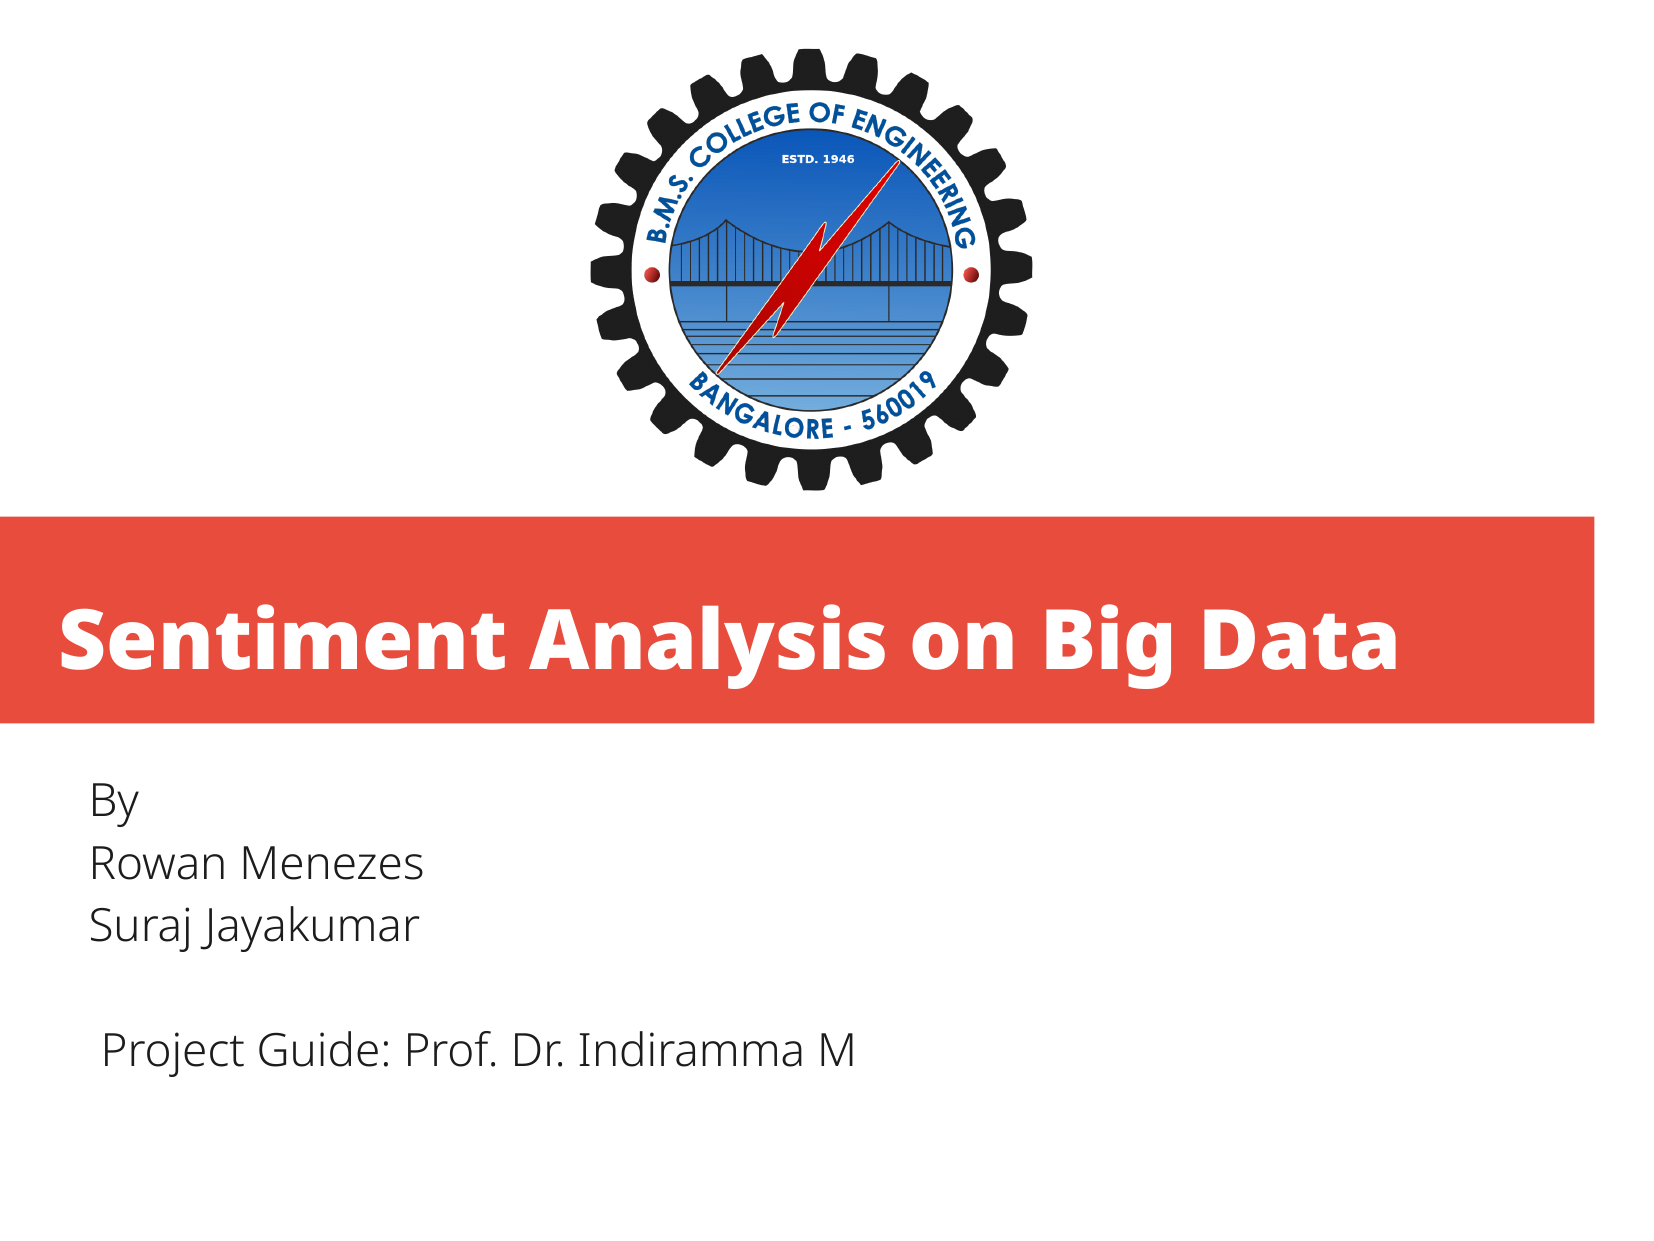

# Sentiment Analysis on Big Data
By
Rowan Menezes
Suraj Jayakumar
 Project Guide: Prof. Dr. Indiramma M